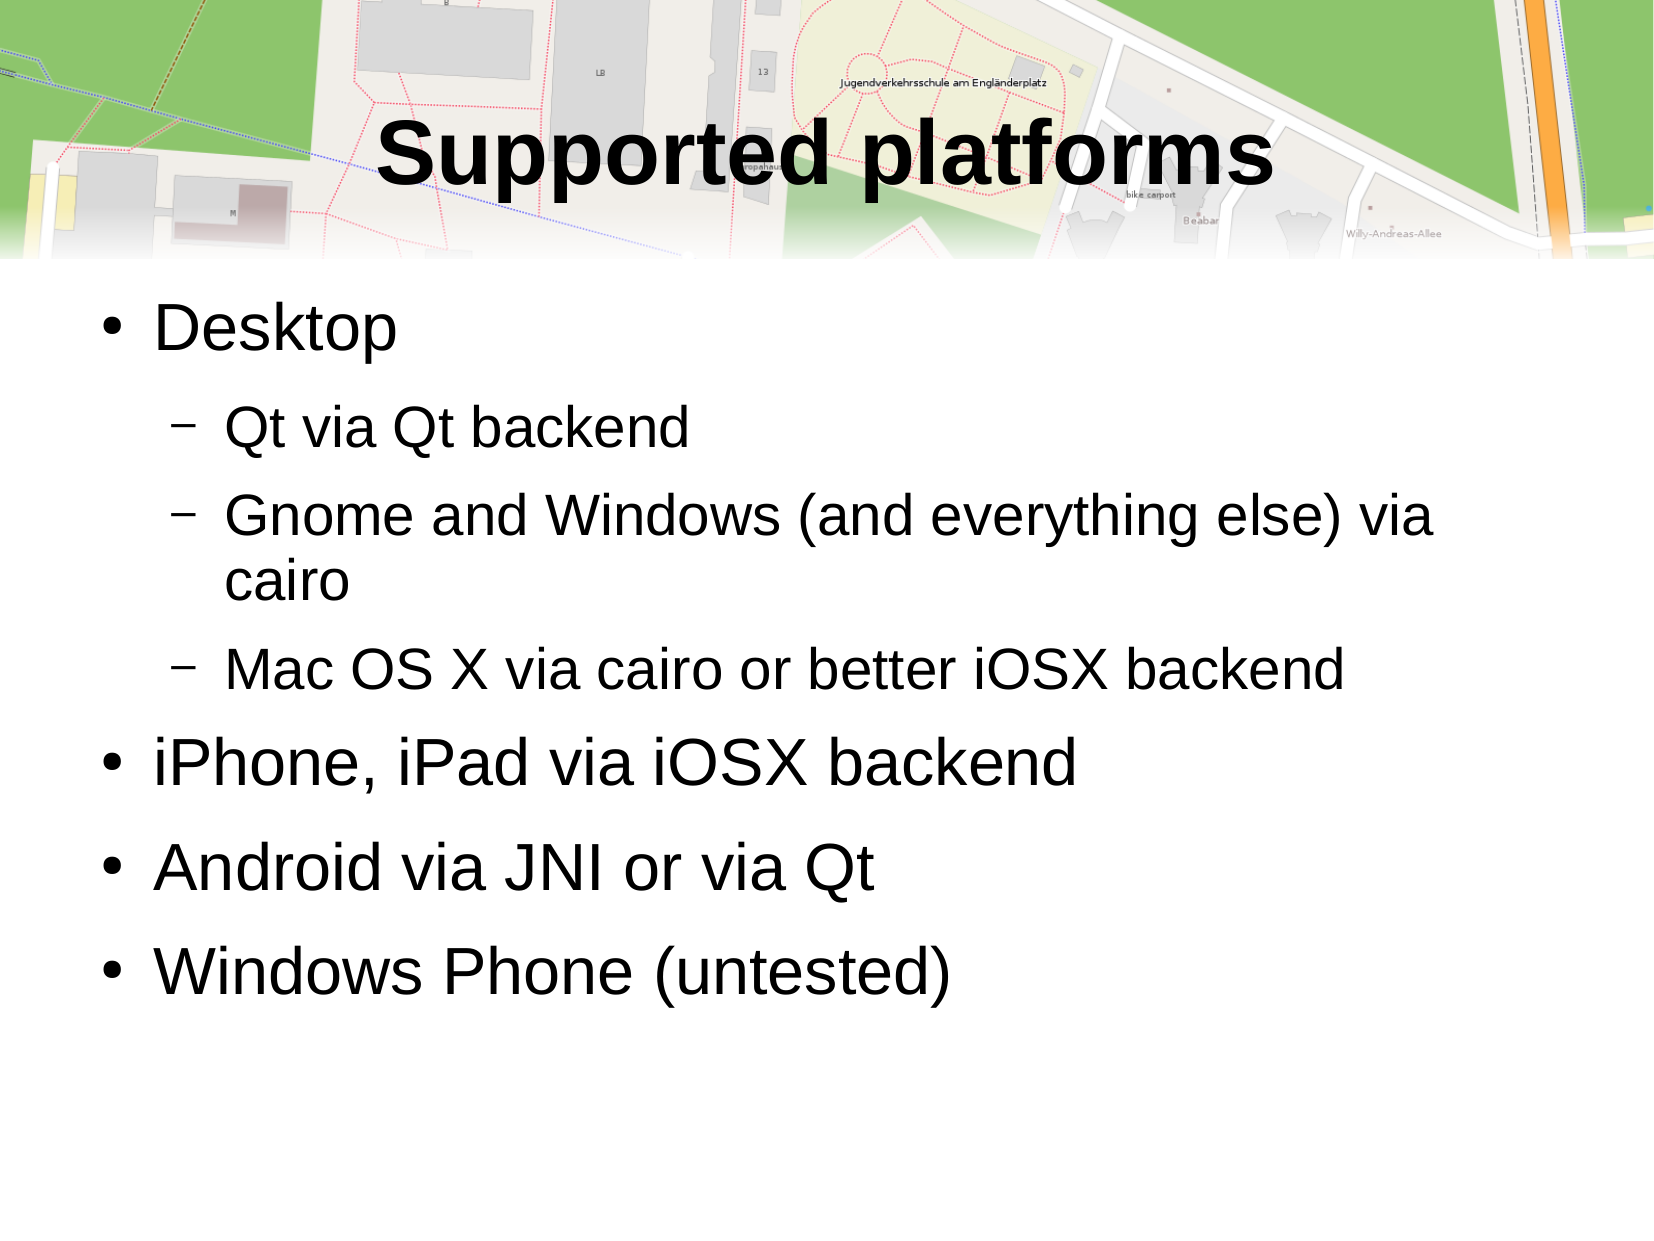

# Supported platforms
Desktop
Qt via Qt backend
Gnome and Windows (and everything else) via cairo
Mac OS X via cairo or better iOSX backend
iPhone, iPad via iOSX backend
Android via JNI or via Qt
Windows Phone (untested)